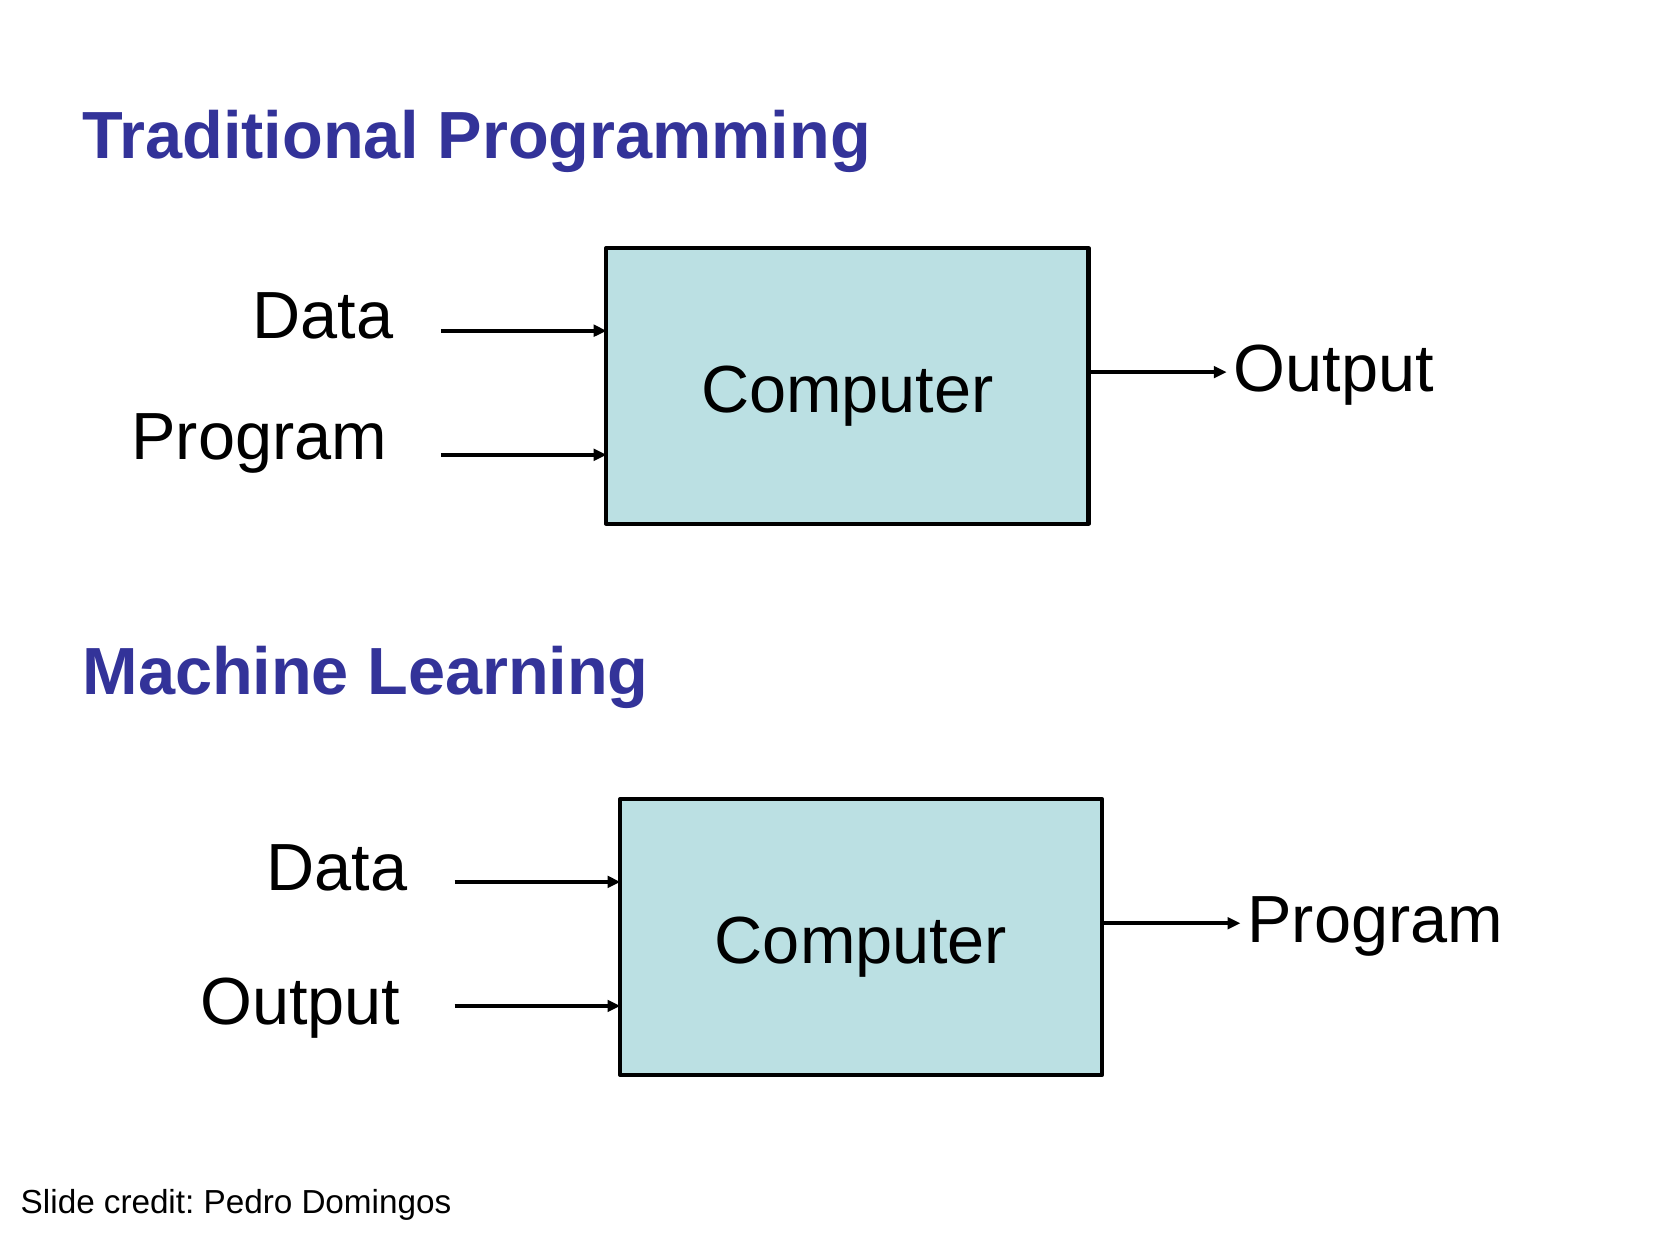

# Traditional Programming
Machine Learning
Computer
Data
Output
Program
Computer
Data
Program
Output
Slide credit: Pedro Domingos